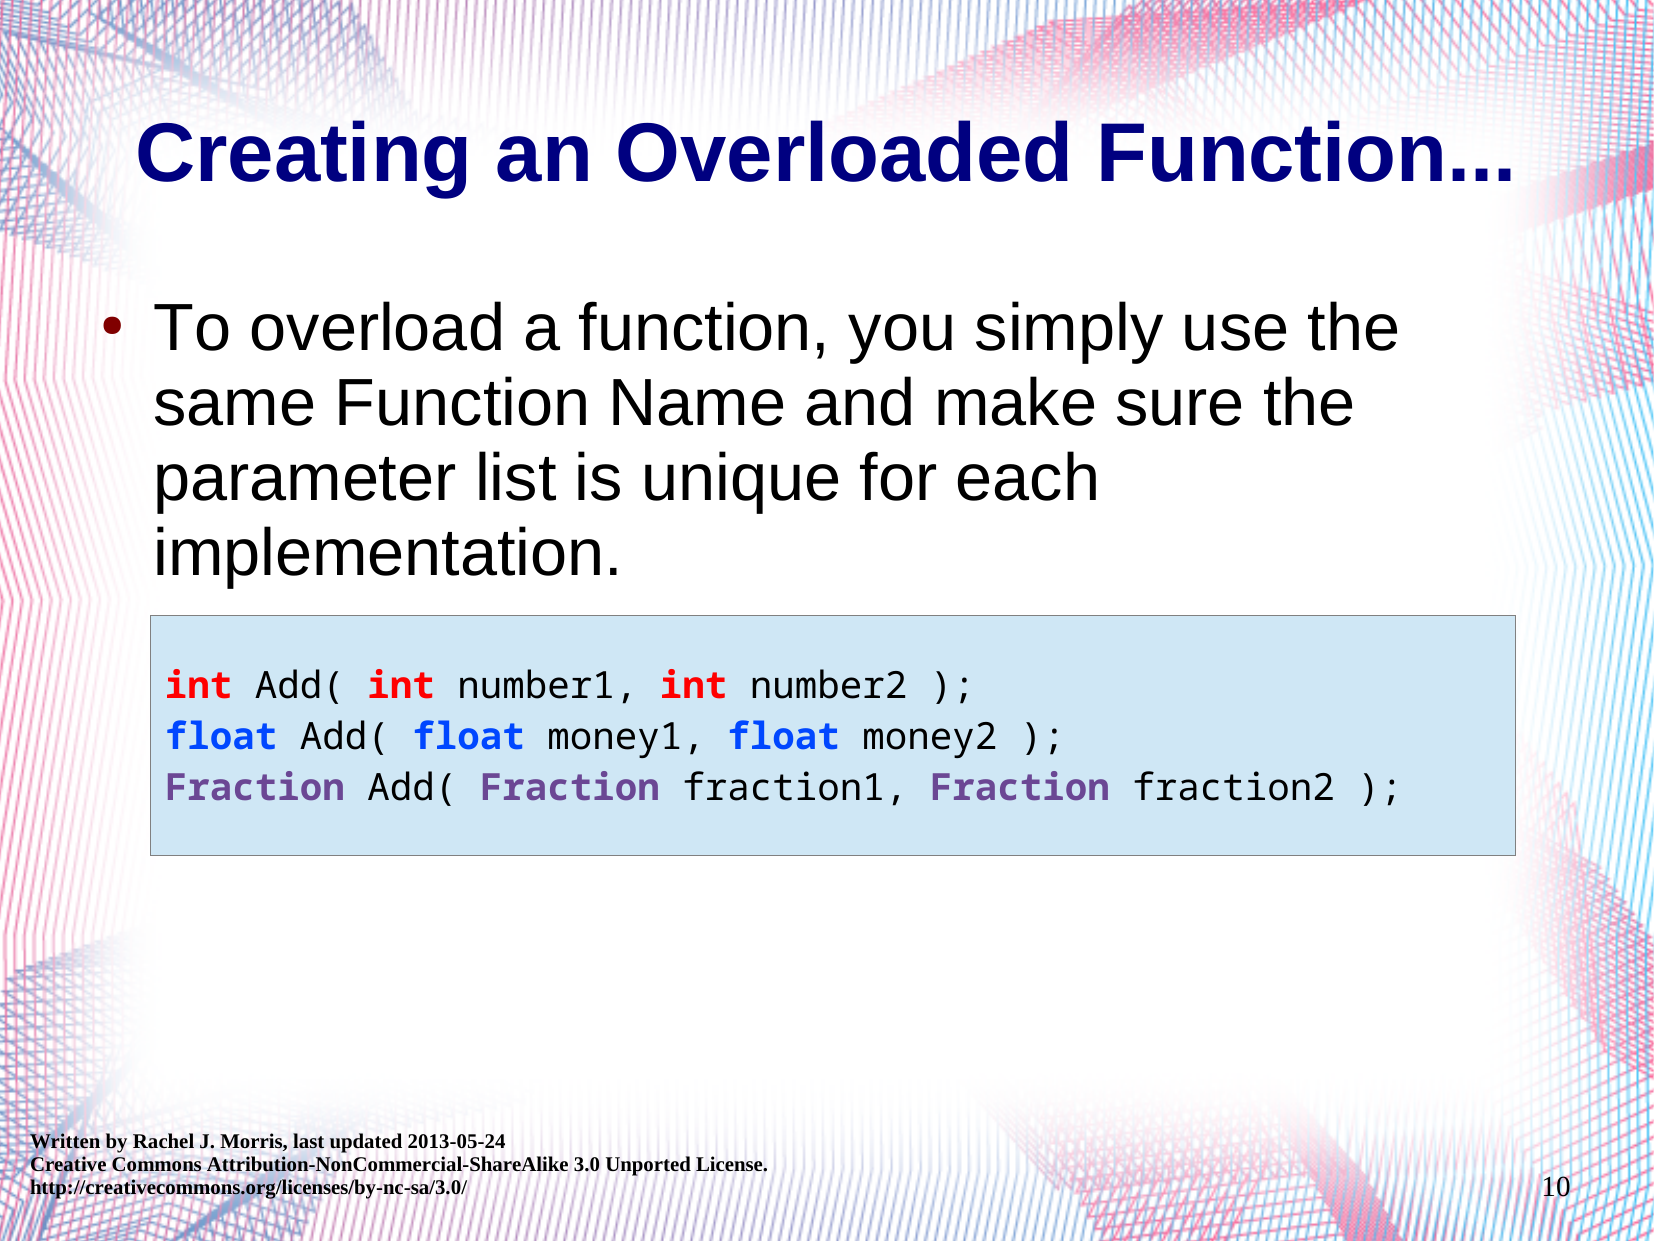

# Creating an Overloaded Function...
To overload a function, you simply use the same Function Name and make sure the parameter list is unique for each implementation.
int Add( int number1, int number2 );
float Add( float money1, float money2 );
Fraction Add( Fraction fraction1, Fraction fraction2 );
10